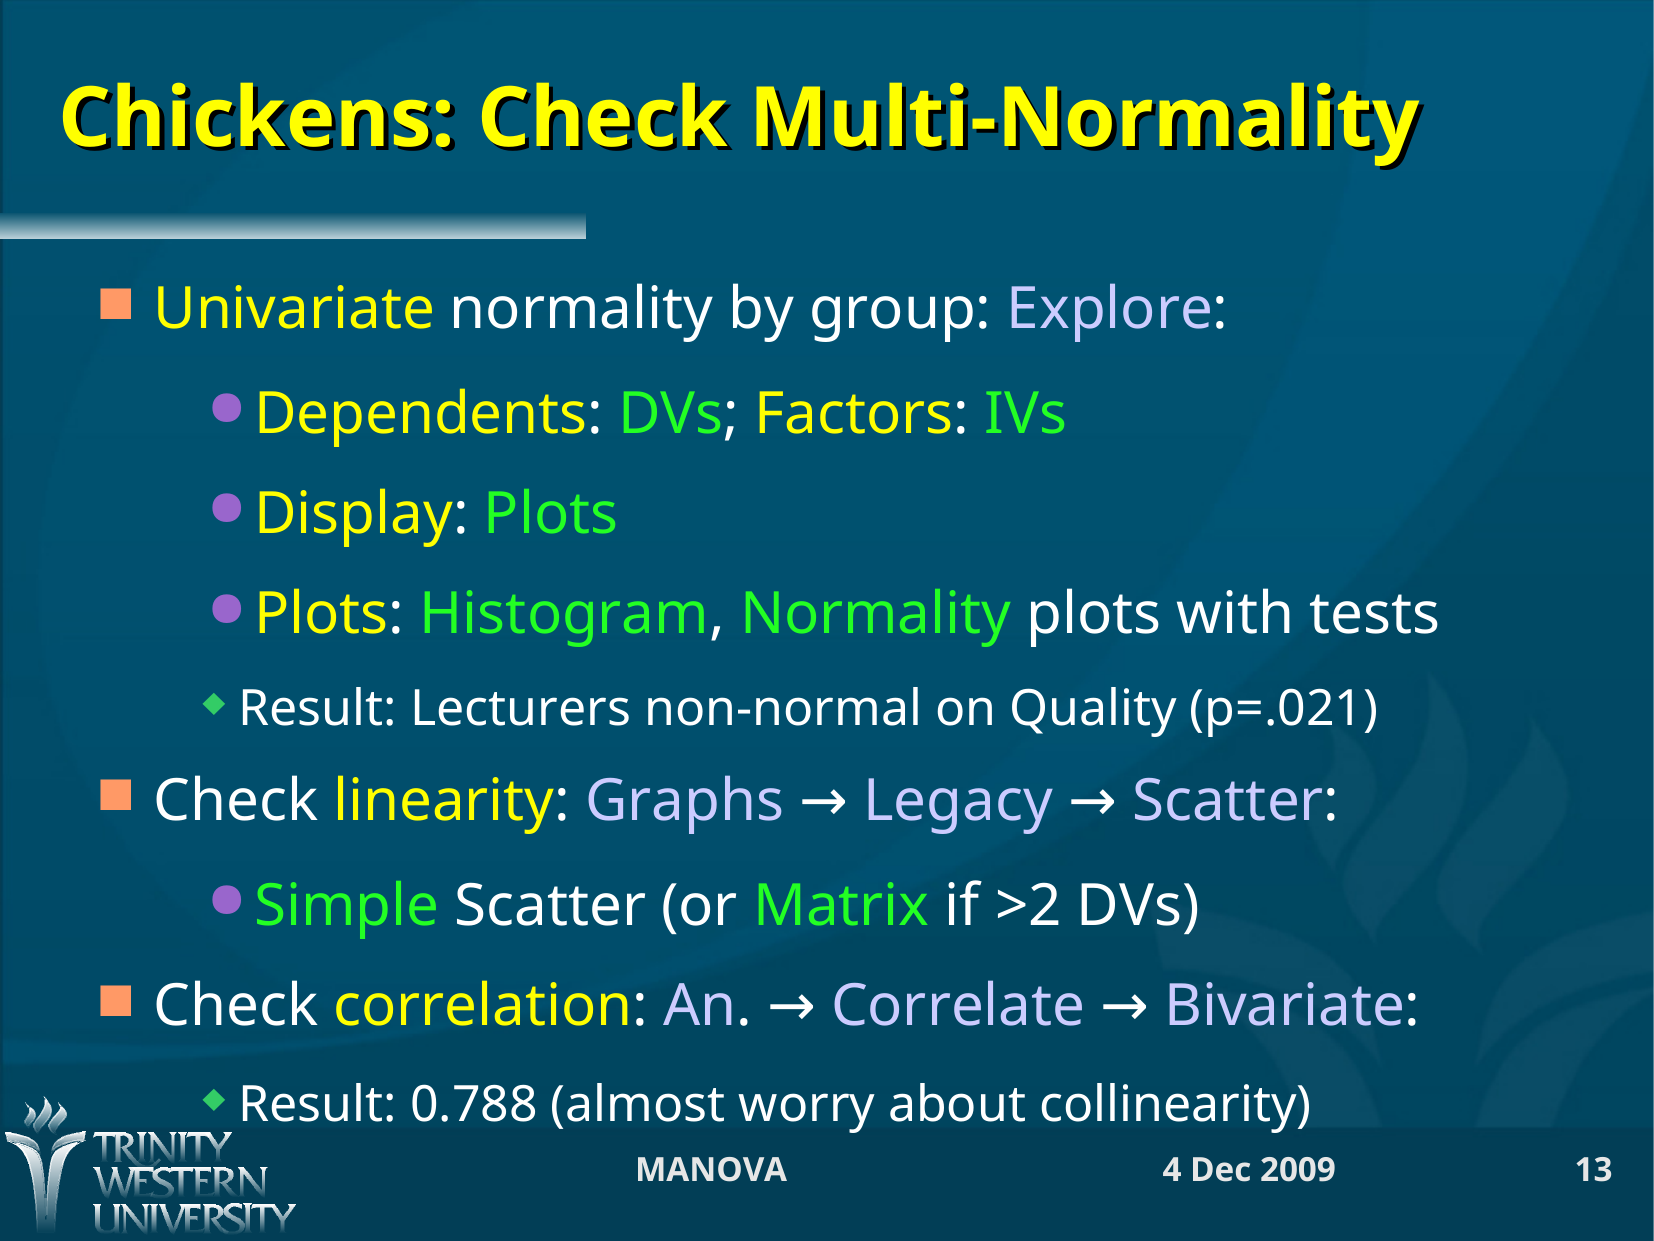

# Chickens: Check Multi-Normality
Univariate normality by group: Explore:
Dependents: DVs; Factors: IVs
Display: Plots
Plots: Histogram, Normality plots with tests
Result: Lecturers non-normal on Quality (p=.021)
Check linearity: Graphs → Legacy → Scatter:
Simple Scatter (or Matrix if >2 DVs)
Check correlation: An. → Correlate → Bivariate:
Result: 0.788 (almost worry about collinearity)
MANOVA
4 Dec 2009
13